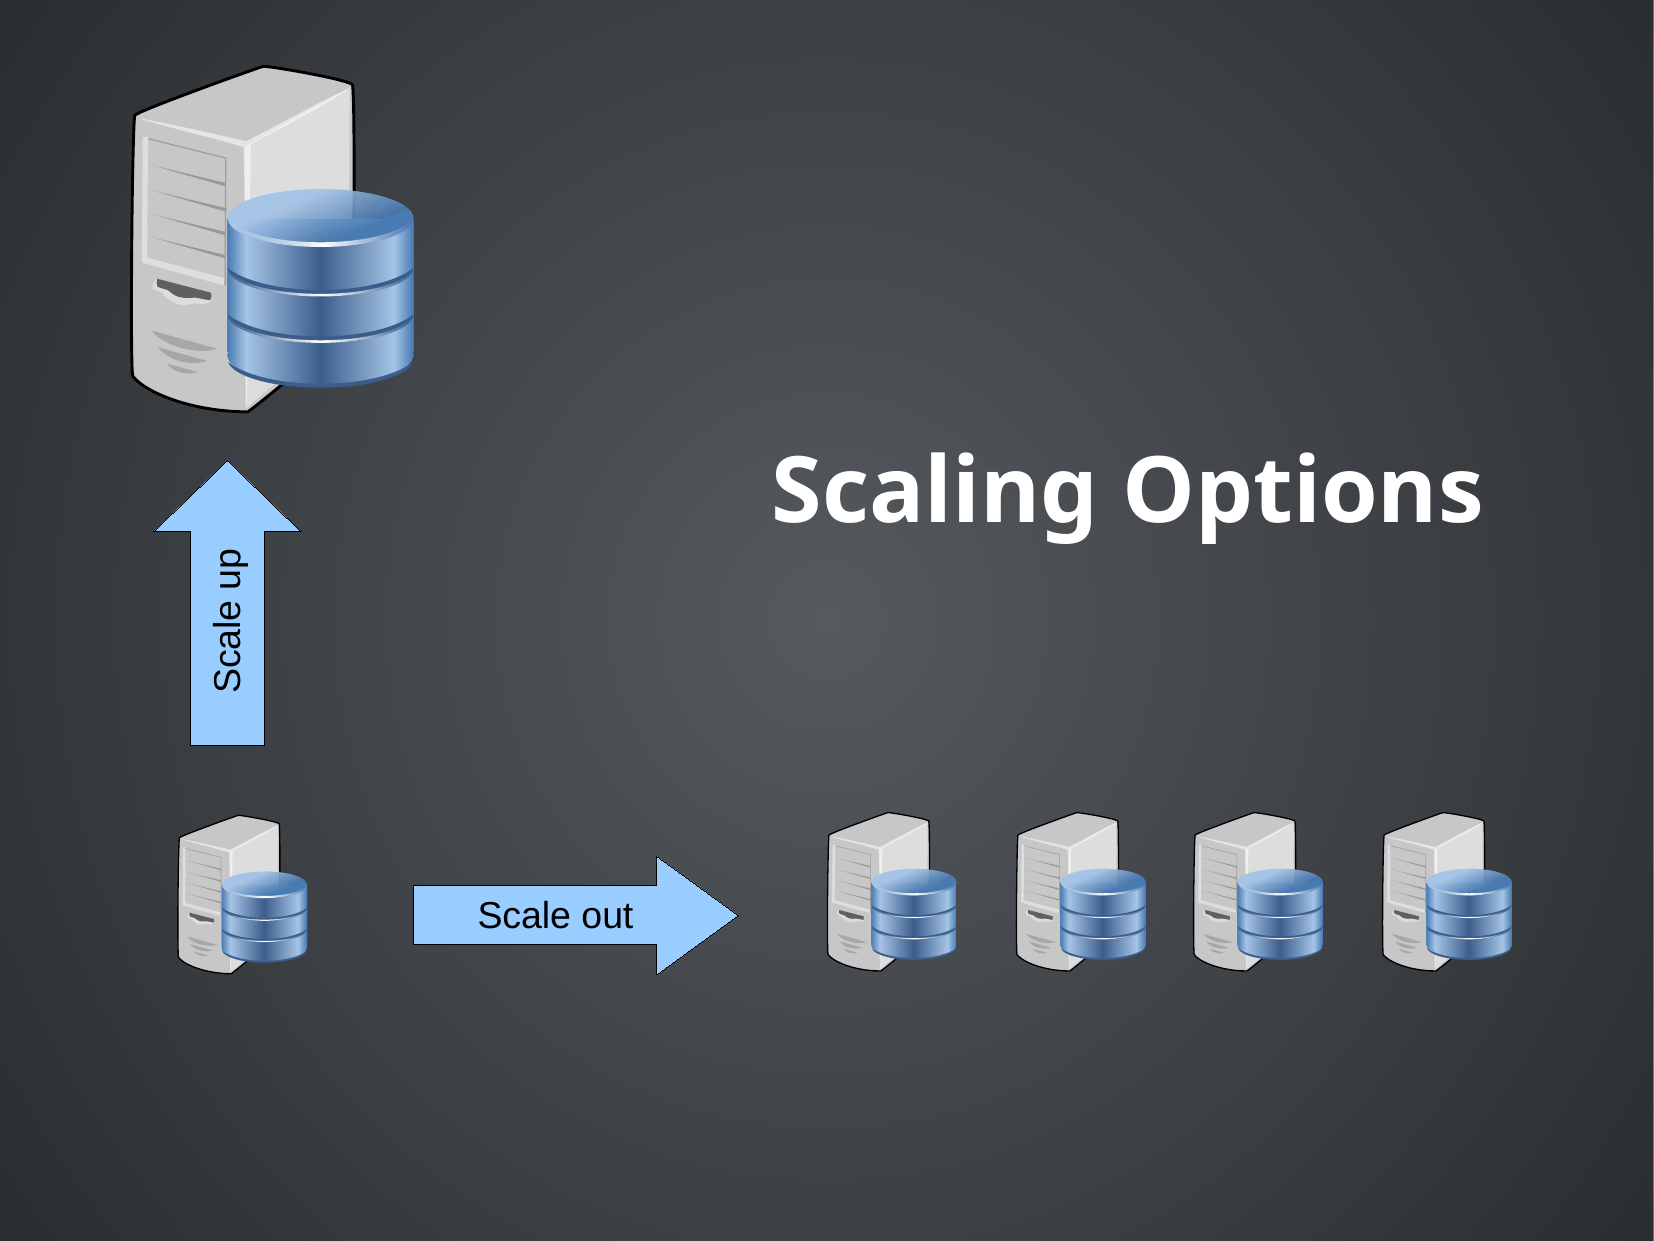

# Scaling Options
Scale up
Scale out